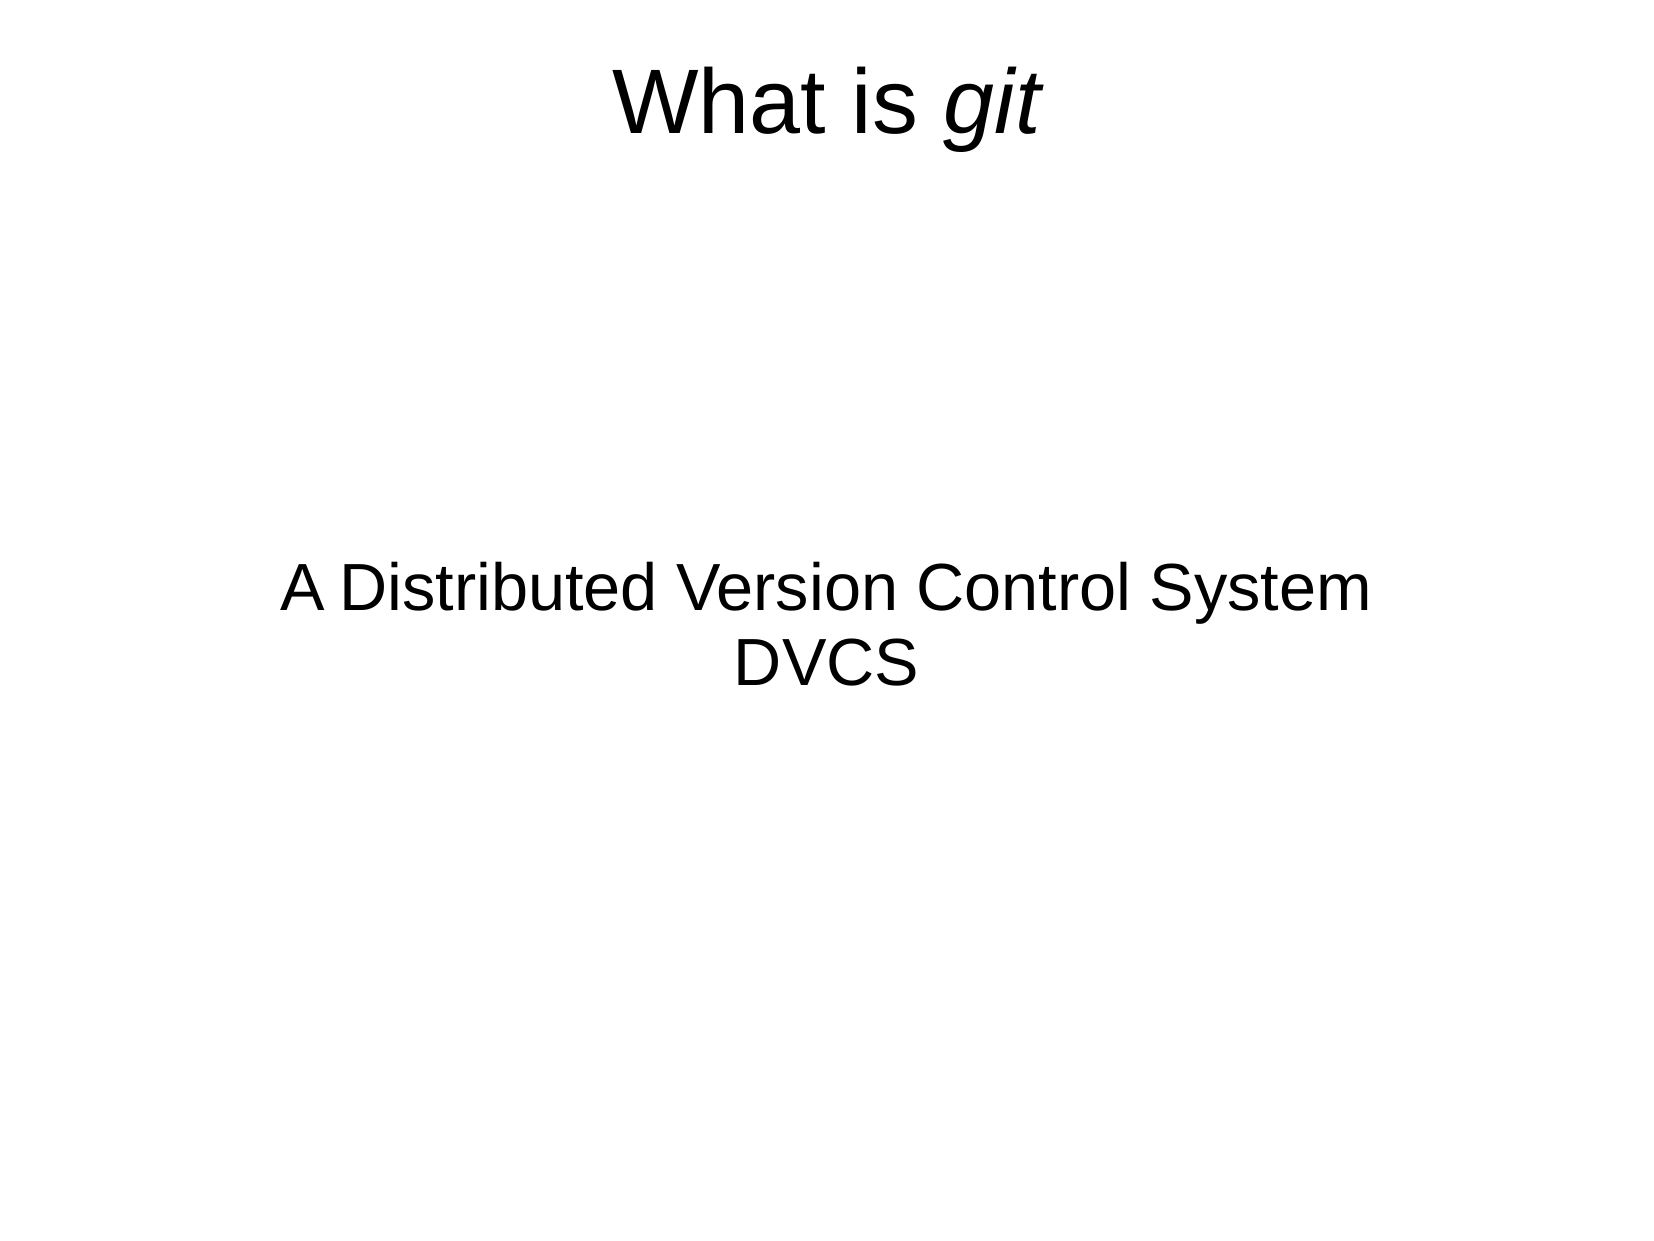

# What is git
A Distributed Version Control System
DVCS